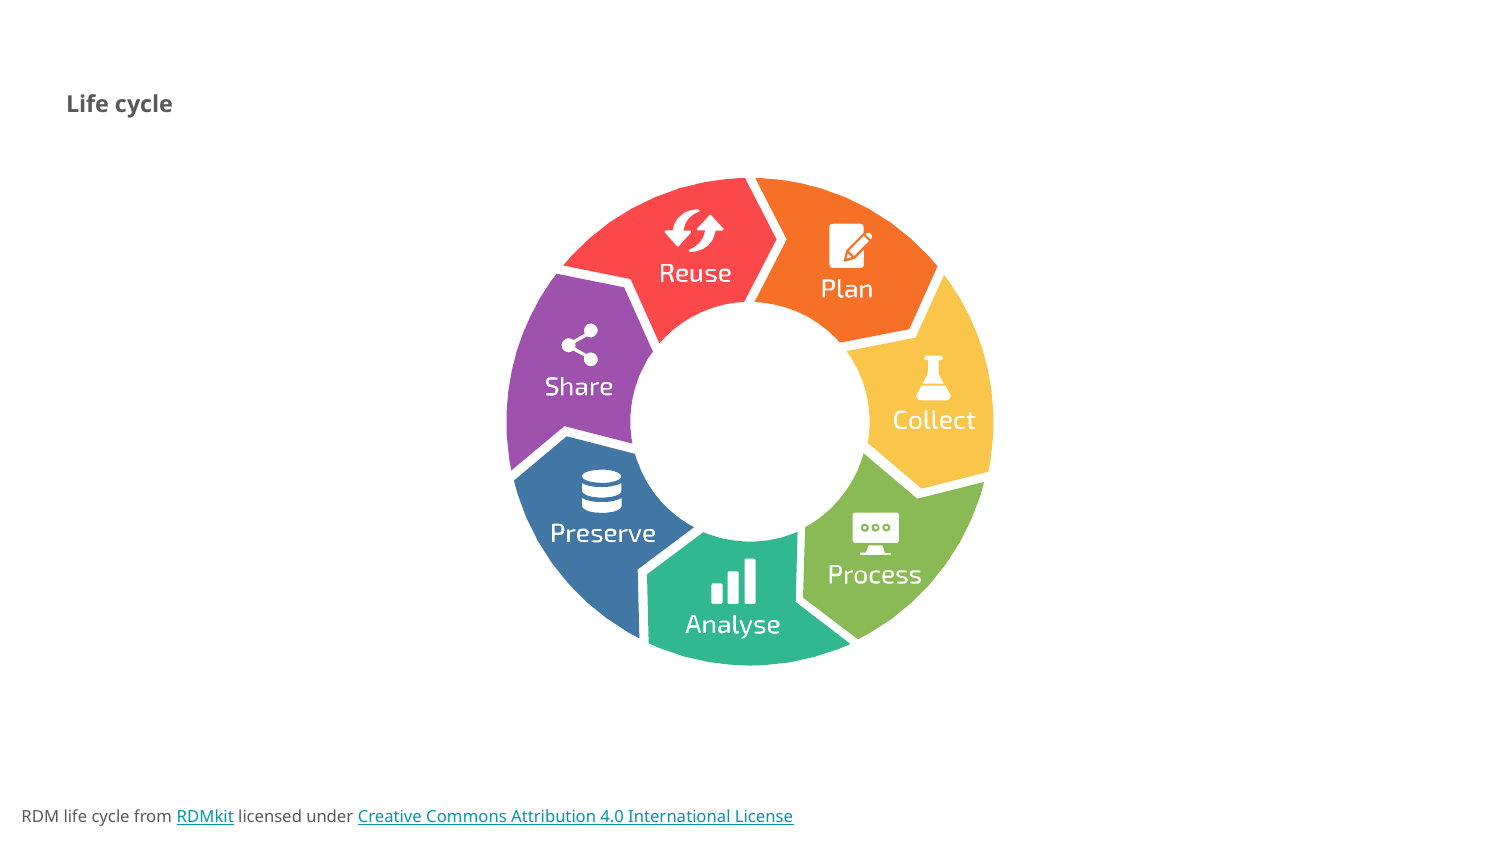

# Life cycle
RDM life cycle from RDMkit licensed under Creative Commons Attribution 4.0 International License